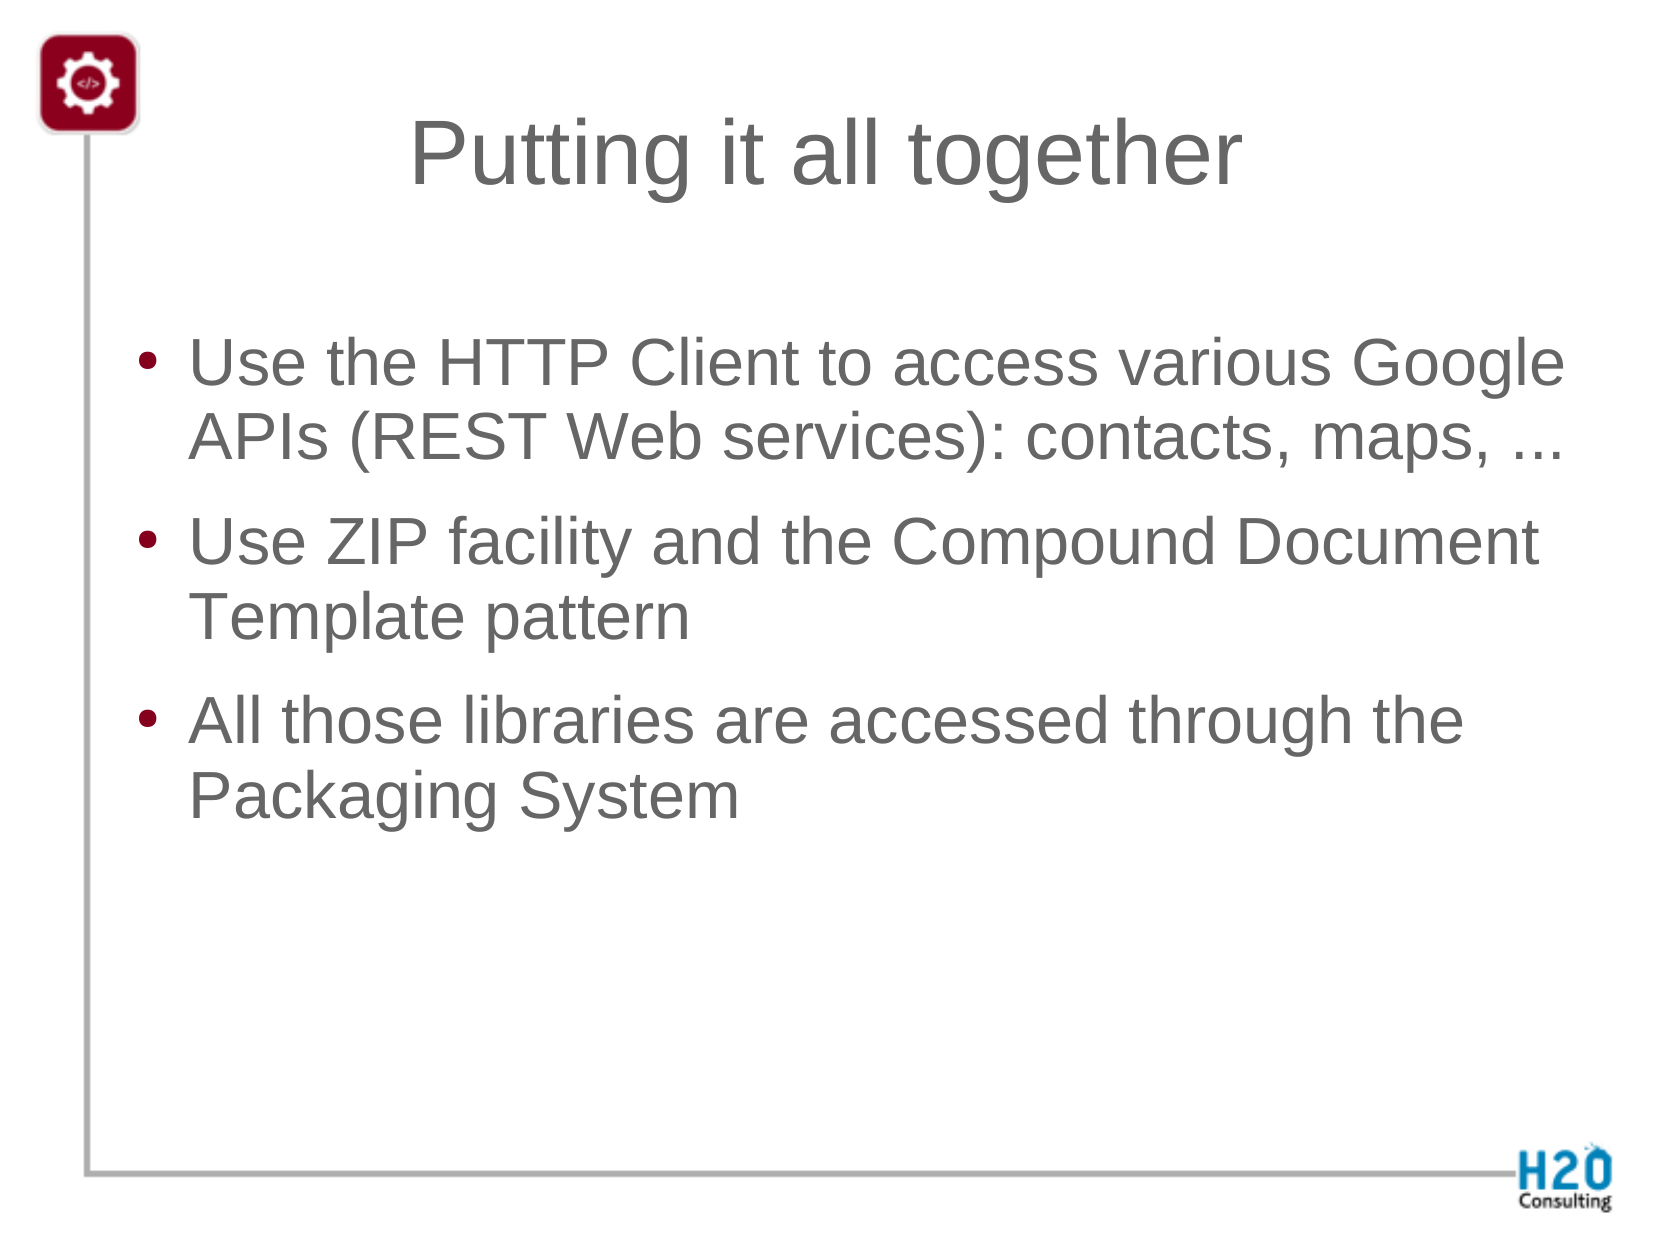

# Putting it all together
Use the HTTP Client to access various Google APIs (REST Web services): contacts, maps, ...
Use ZIP facility and the Compound Document Template pattern
All those libraries are accessed through the Packaging System